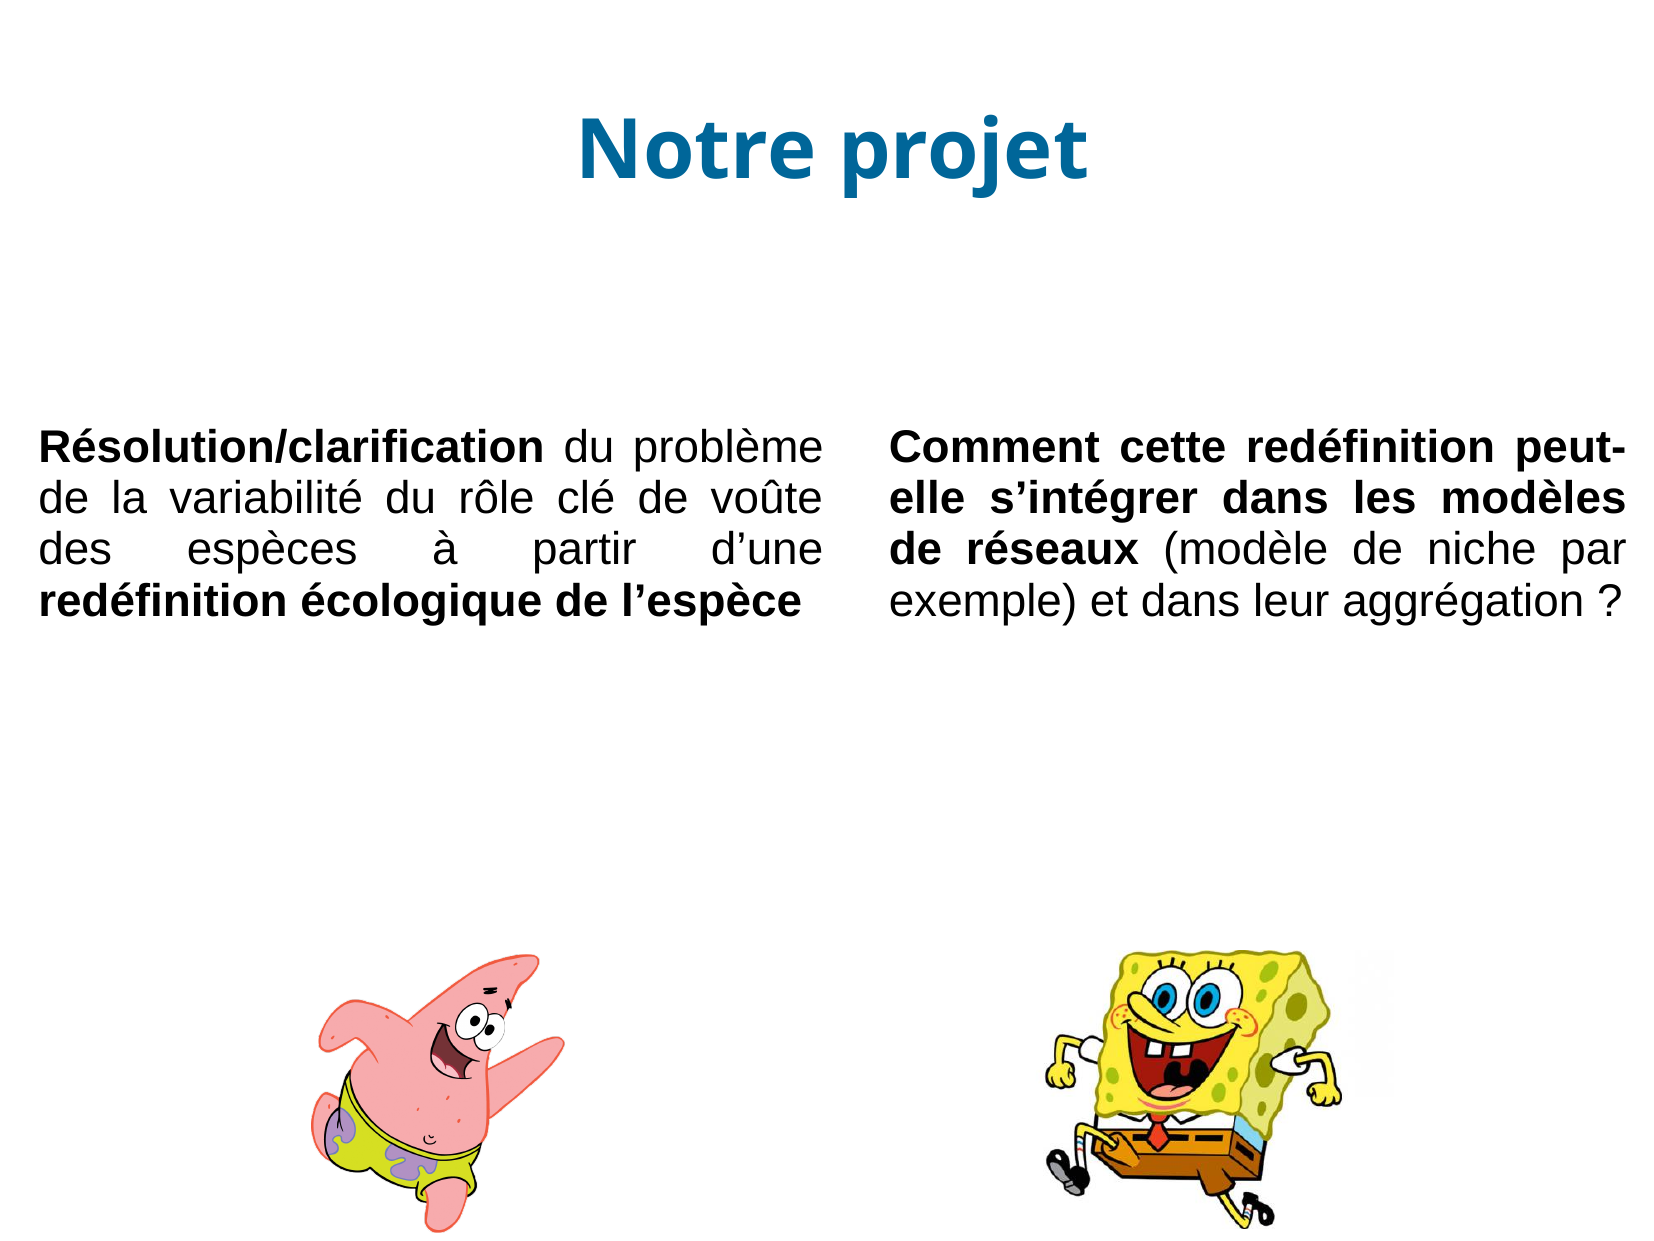

Notre projet
Résolution/clarification du problème de la variabilité du rôle clé de voûte des espèces à partir d’une redéfinition écologique de l’espèce
Comment cette redéfinition peut-elle s’intégrer dans les modèles de réseaux (modèle de niche par exemple) et dans leur aggrégation ?